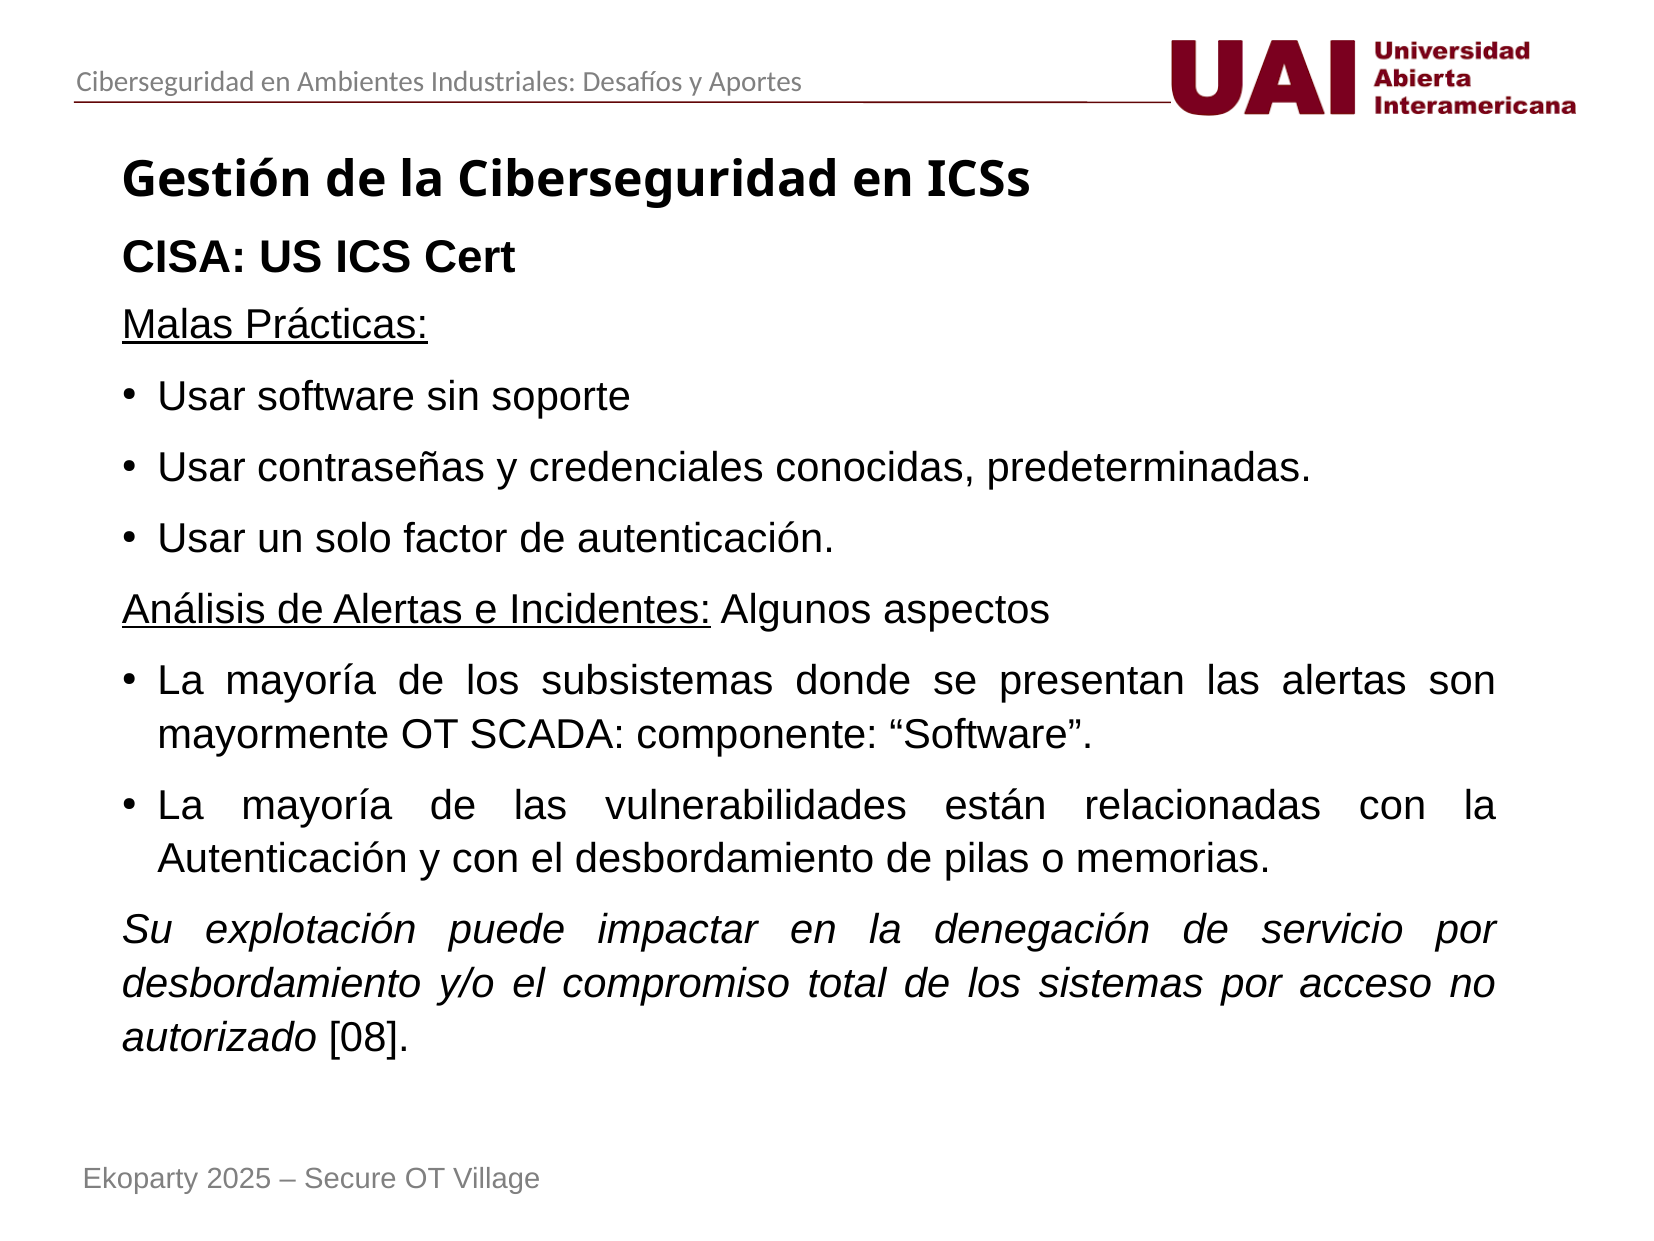

Gestión de la Ciberseguridad en ICSs
CISA: US ICS Cert
Malas Prácticas:
Usar software sin soporte
Usar contraseñas y credenciales conocidas, predeterminadas.
Usar un solo factor de autenticación.
Análisis de Alertas e Incidentes: Algunos aspectos
La mayoría de los subsistemas donde se presentan las alertas son mayormente OT SCADA: componente: “Software”.
La mayoría de las vulnerabilidades están relacionadas con la Autenticación y con el desbordamiento de pilas o memorias.
Su explotación puede impactar en la denegación de servicio por desbordamiento y/o el compromiso total de los sistemas por acceso no autorizado [08].